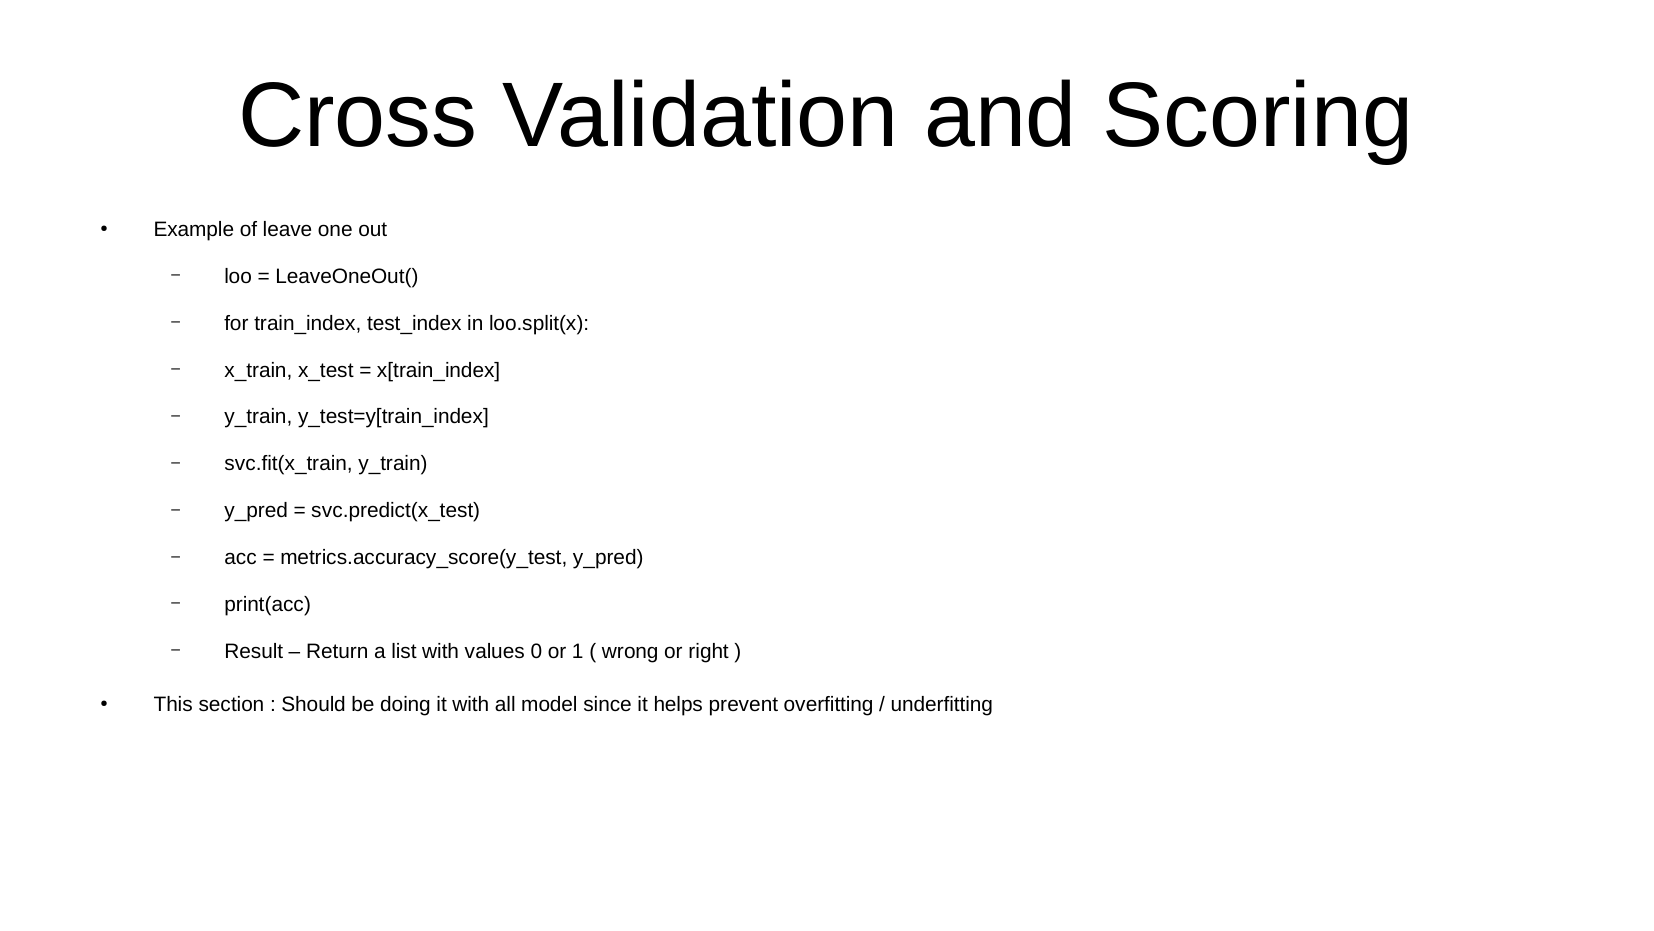

# Cross Validation and Scoring
Example of leave one out
loo = LeaveOneOut()
for train_index, test_index in loo.split(x):
x_train, x_test = x[train_index]
y_train, y_test=y[train_index]
svc.fit(x_train, y_train)
y_pred = svc.predict(x_test)
acc = metrics.accuracy_score(y_test, y_pred)
print(acc)
Result – Return a list with values 0 or 1 ( wrong or right )
This section : Should be doing it with all model since it helps prevent overfitting / underfitting